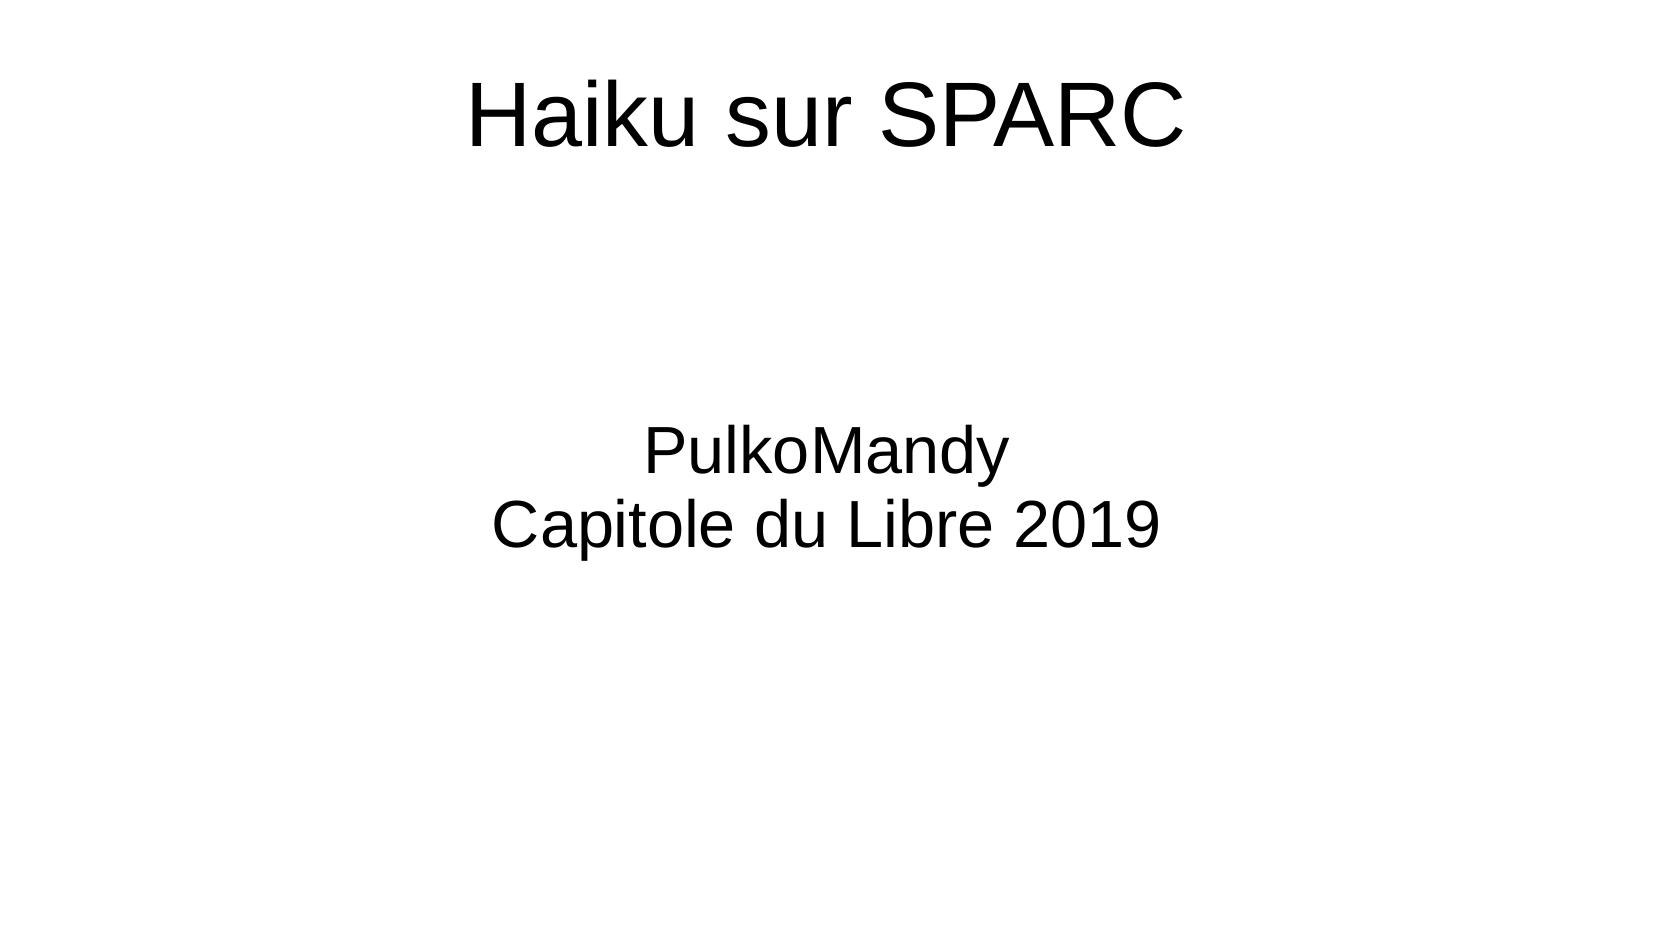

# Haiku sur SPARC
PulkoMandy
Capitole du Libre 2019